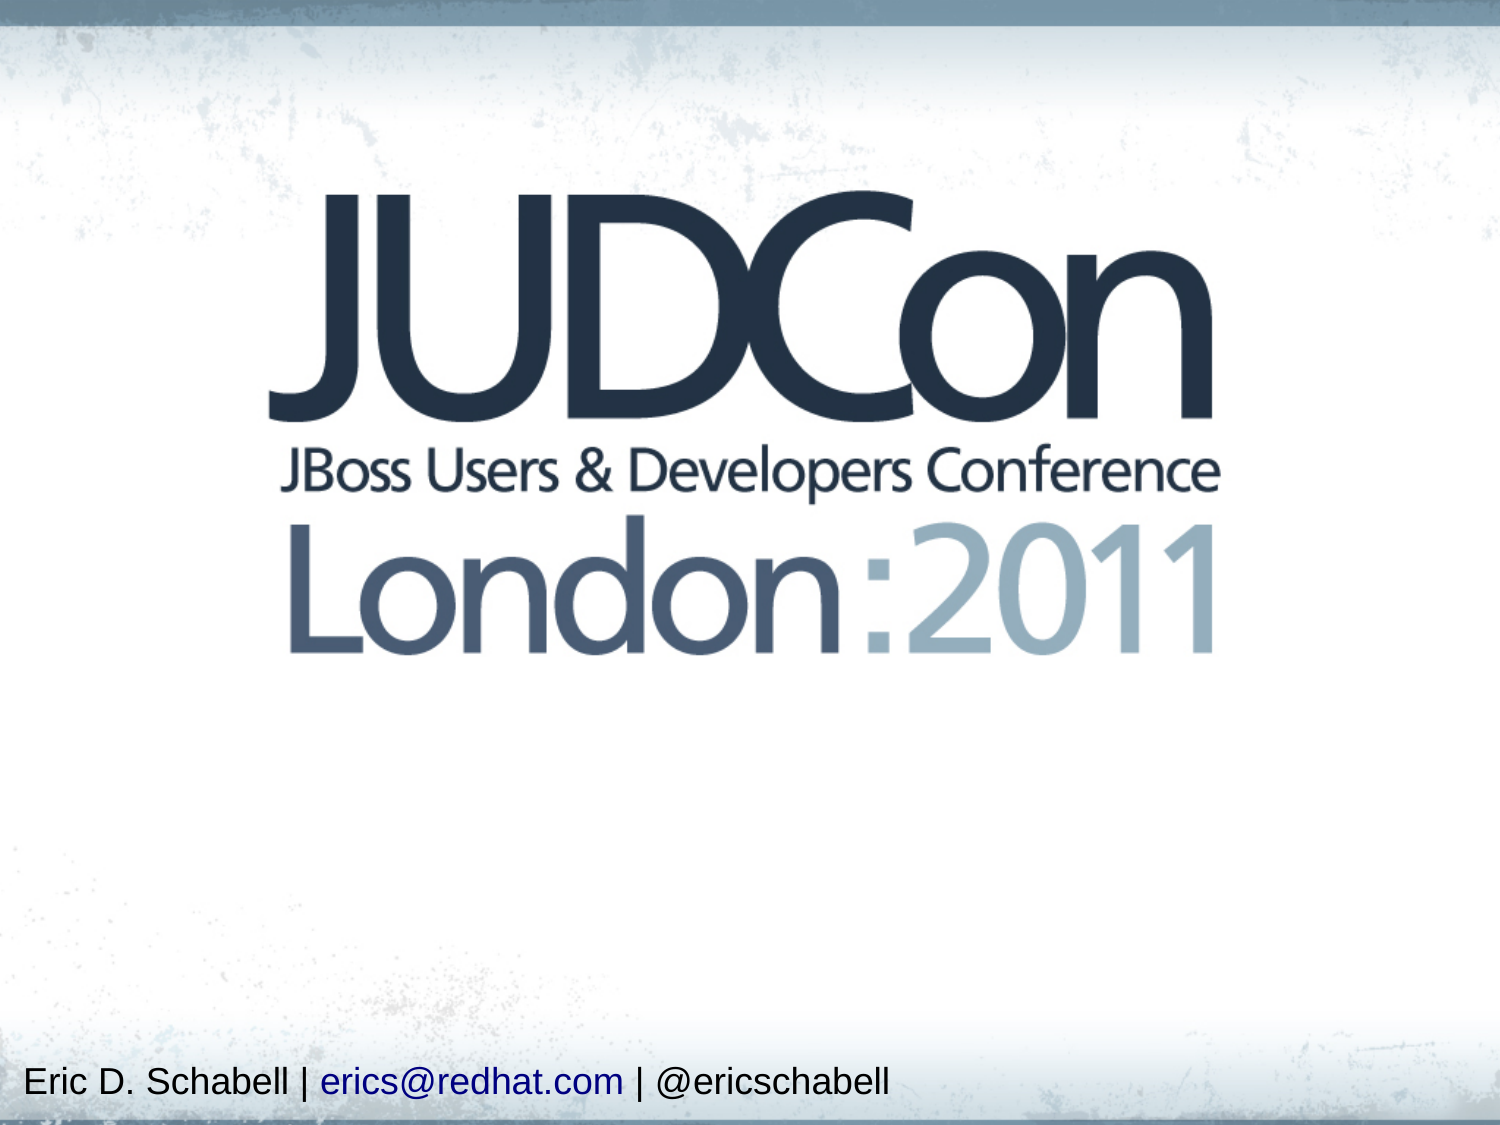

Eric D. Schabell | erics@redhat.com | @ericschabell